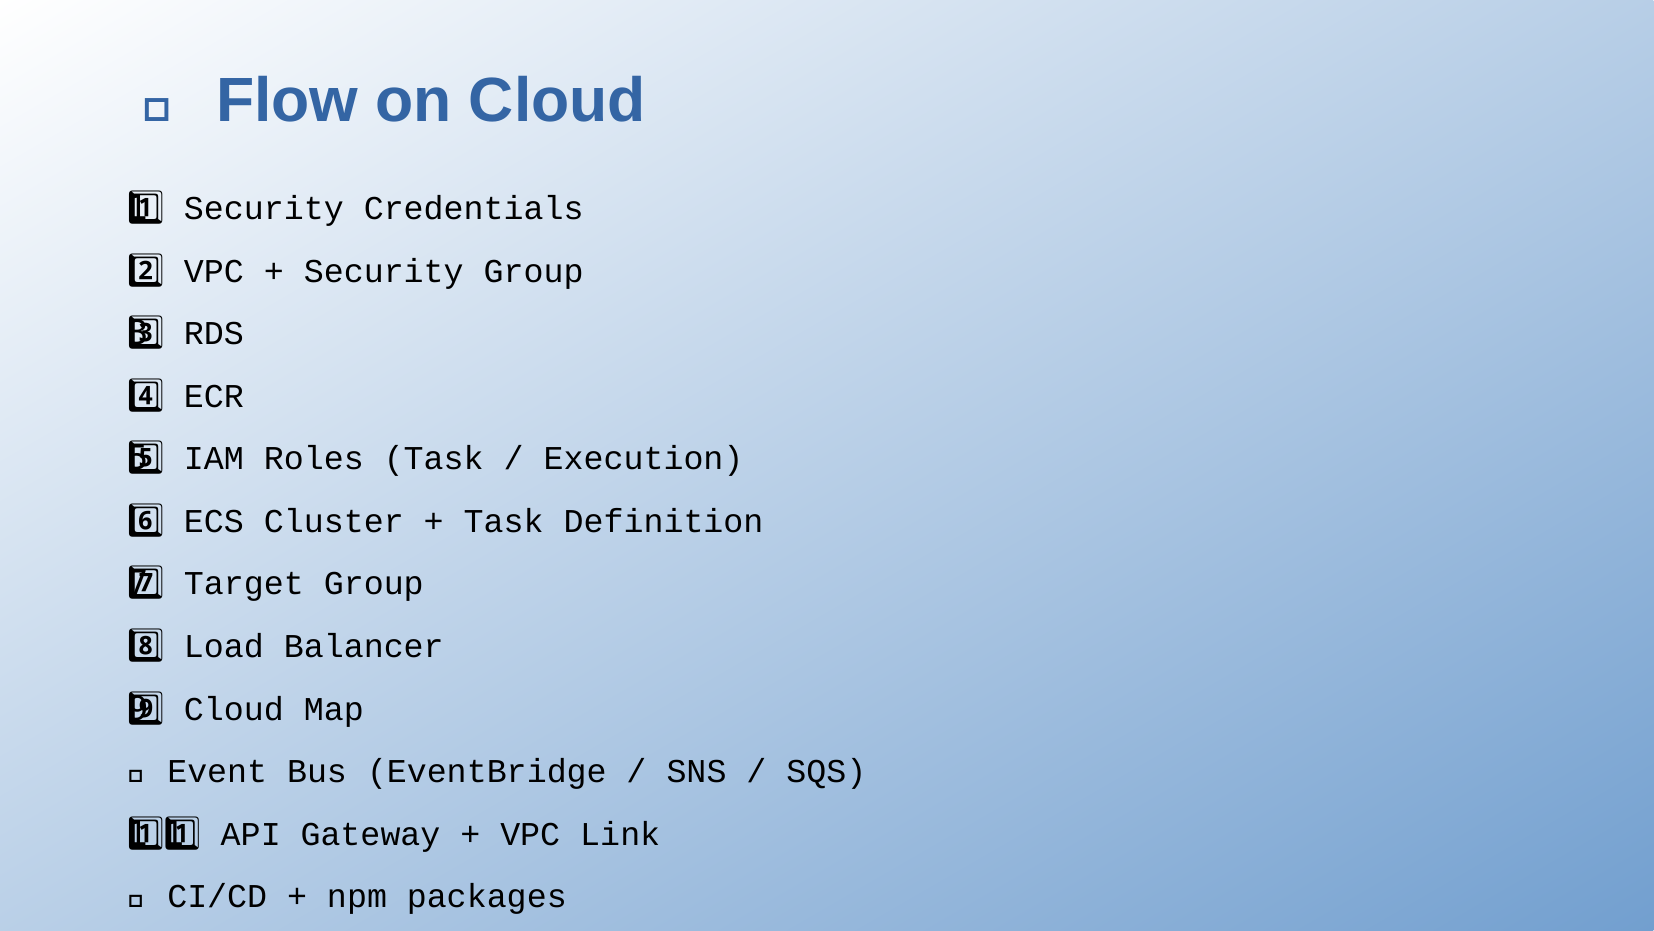

🔁 Flow on Cloud
1️⃣ Security Credentials
2️⃣ VPC + Security Group
3️⃣ RDS
4️⃣ ECR
5️⃣ IAM Roles (Task / Execution)
6️⃣ ECS Cluster + Task Definition
7️⃣ Target Group
8️⃣ Load Balancer
9️⃣ Cloud Map
🔟 Event Bus (EventBridge / SNS / SQS)
1️⃣1️⃣ API Gateway + VPC Link
🔁 CI/CD + npm packages